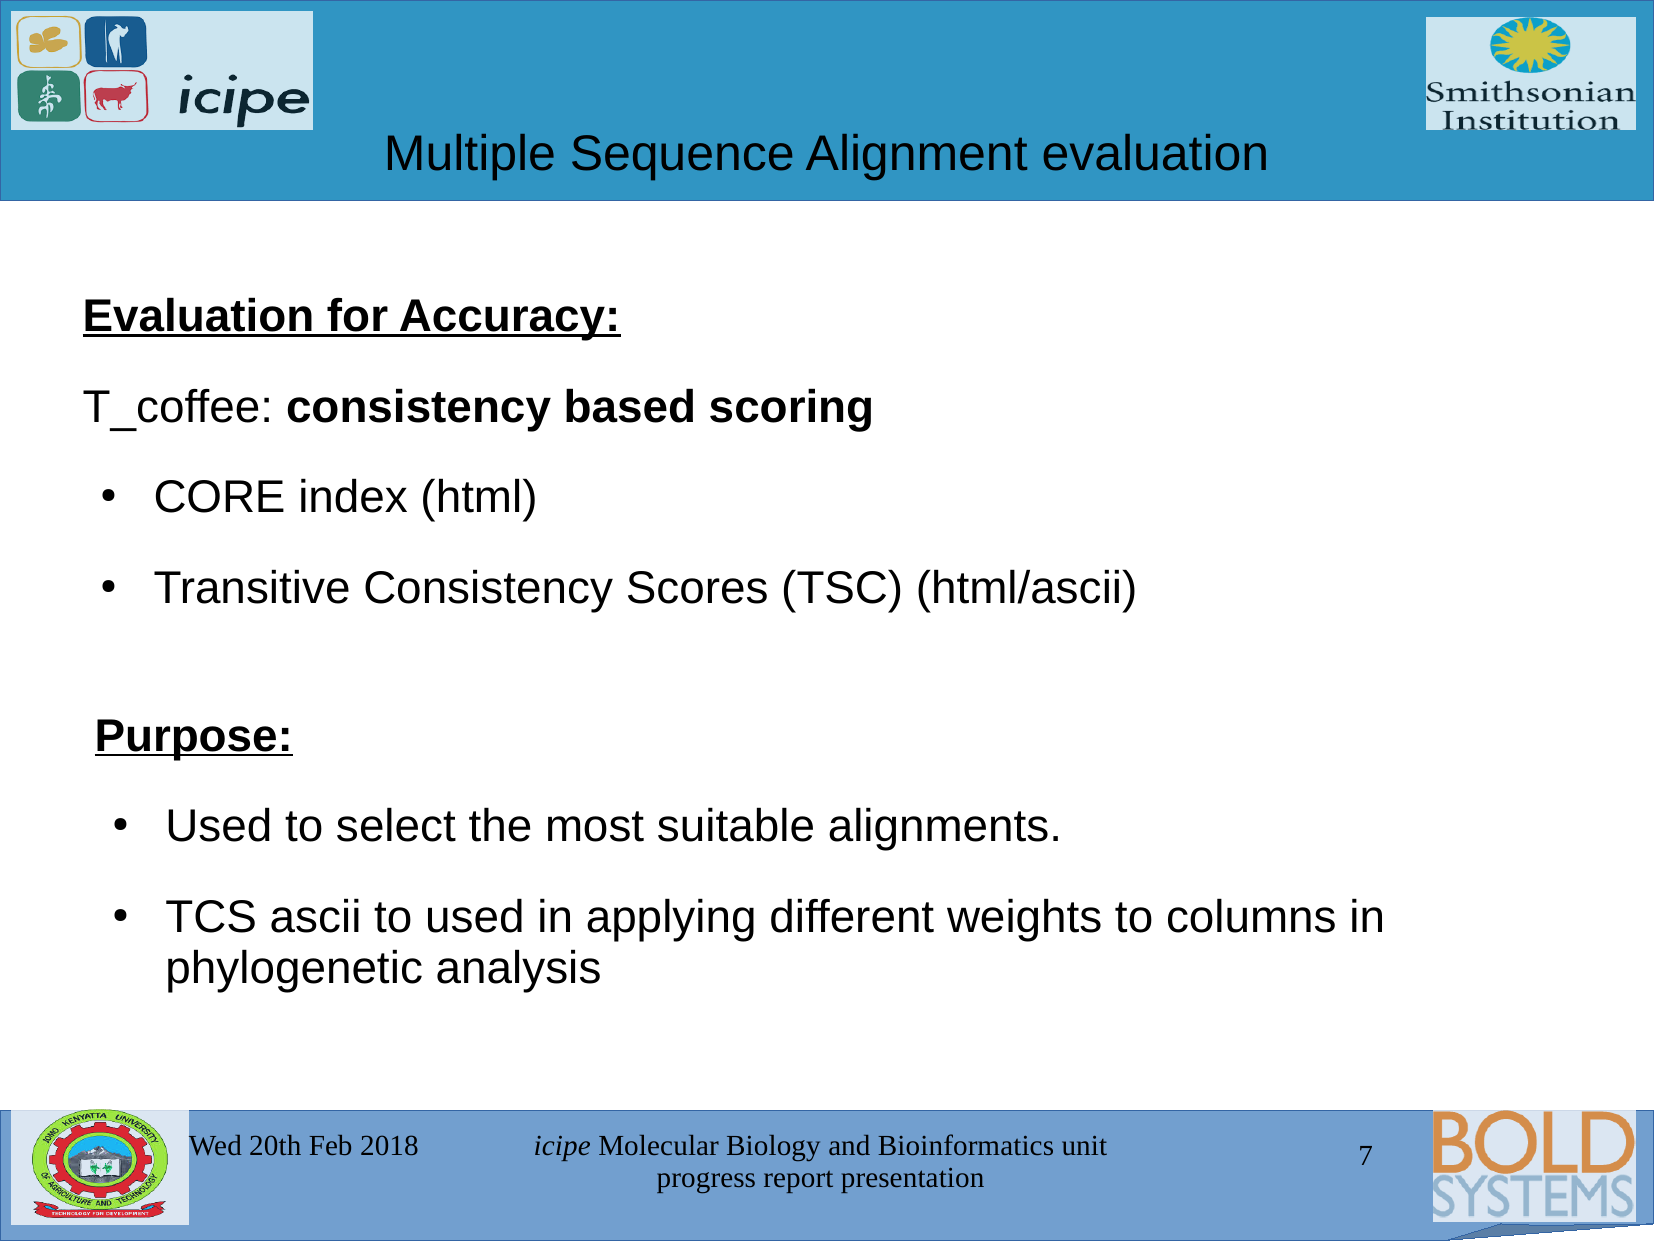

# Multiple Sequence Alignment evaluation
Evaluation for Accuracy:
T_coffee: consistency based scoring
CORE index (html)
Transitive Consistency Scores (TSC) (html/ascii)
Purpose:
Used to select the most suitable alignments.
TCS ascii to used in applying different weights to columns in phylogenetic analysis